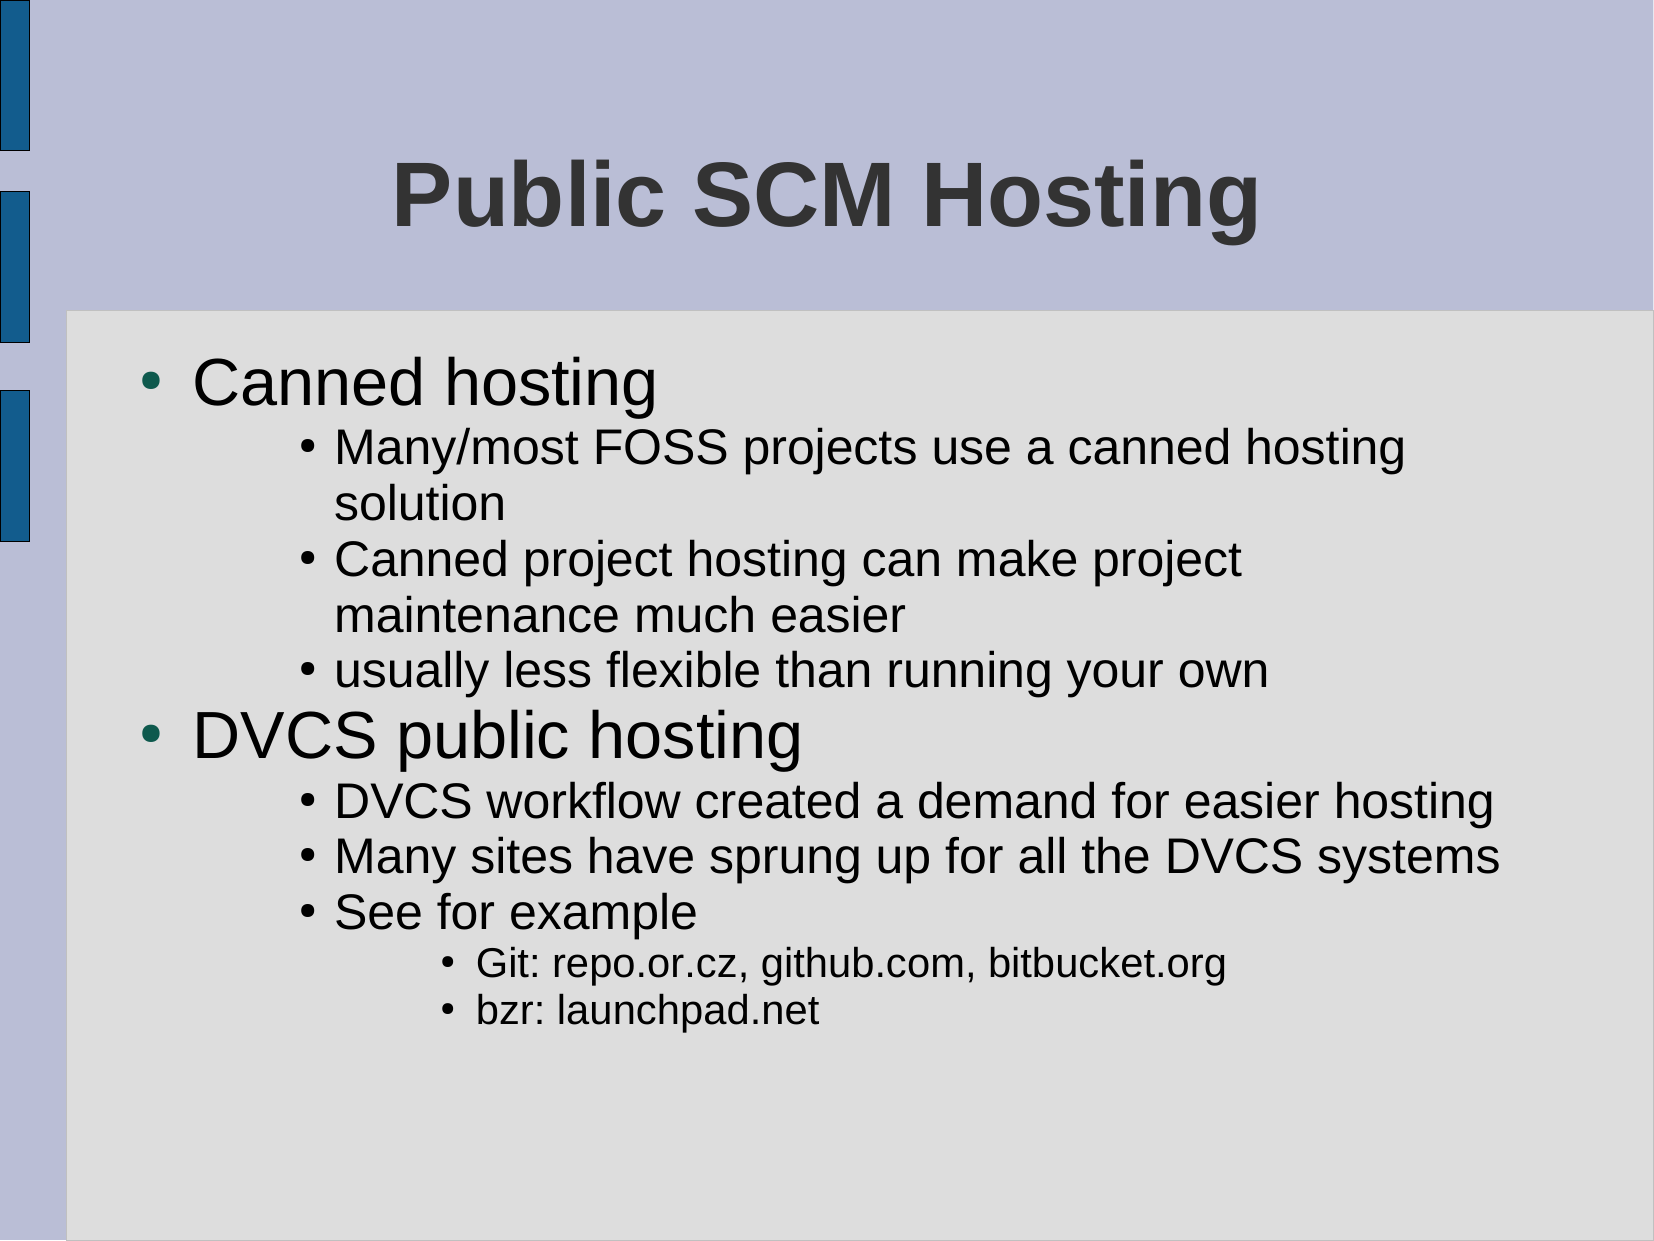

# Public SCM Hosting
Canned hosting
Many/most FOSS projects use a canned hosting solution
Canned project hosting can make project maintenance much easier
usually less flexible than running your own
DVCS public hosting
DVCS workflow created a demand for easier hosting
Many sites have sprung up for all the DVCS systems
See for example
Git: repo.or.cz, github.com, bitbucket.org
bzr: launchpad.net